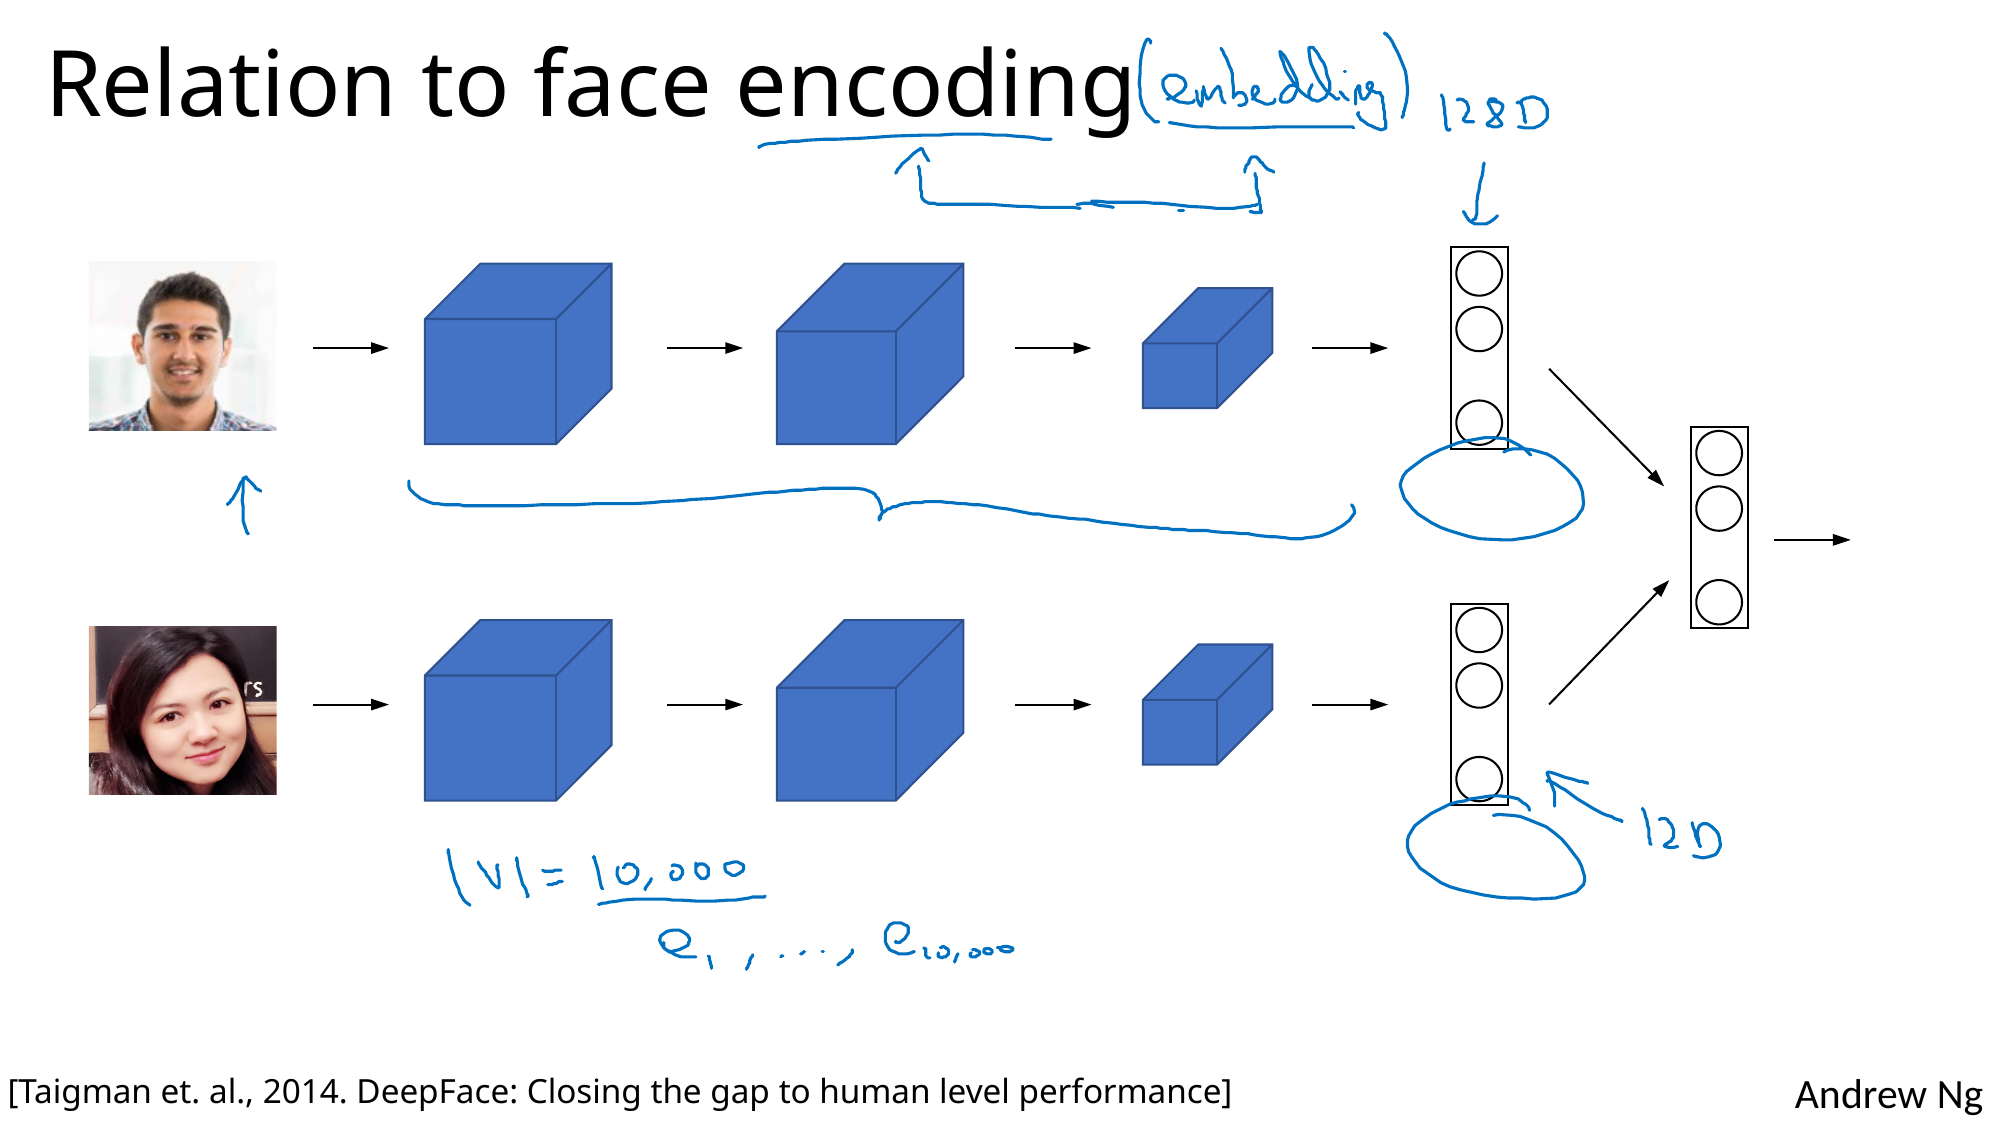

# Relation to face encoding
[Taigman et. al., 2014. DeepFace: Closing the gap to human level performance]